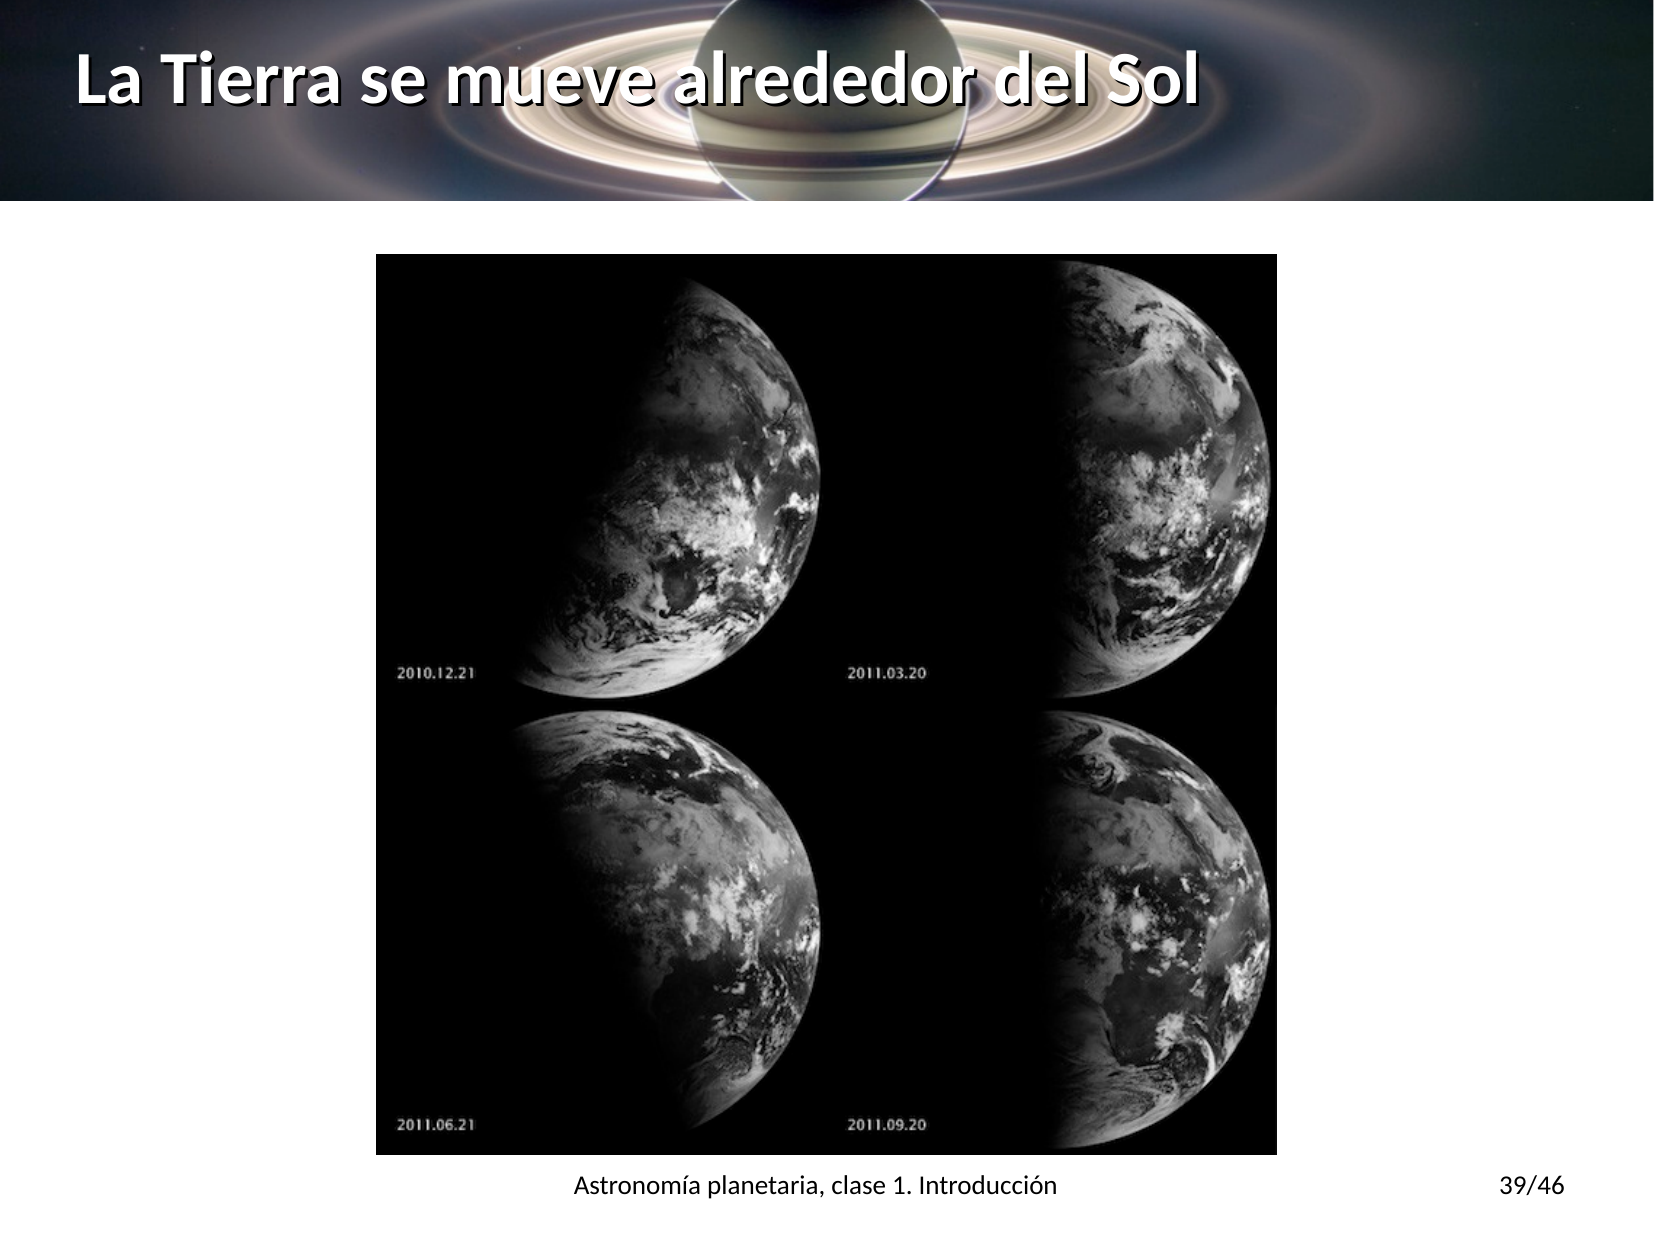

# La Tierra se mueve alrededor del Sol
Astronomía planetaria, clase 1. Introducción
39